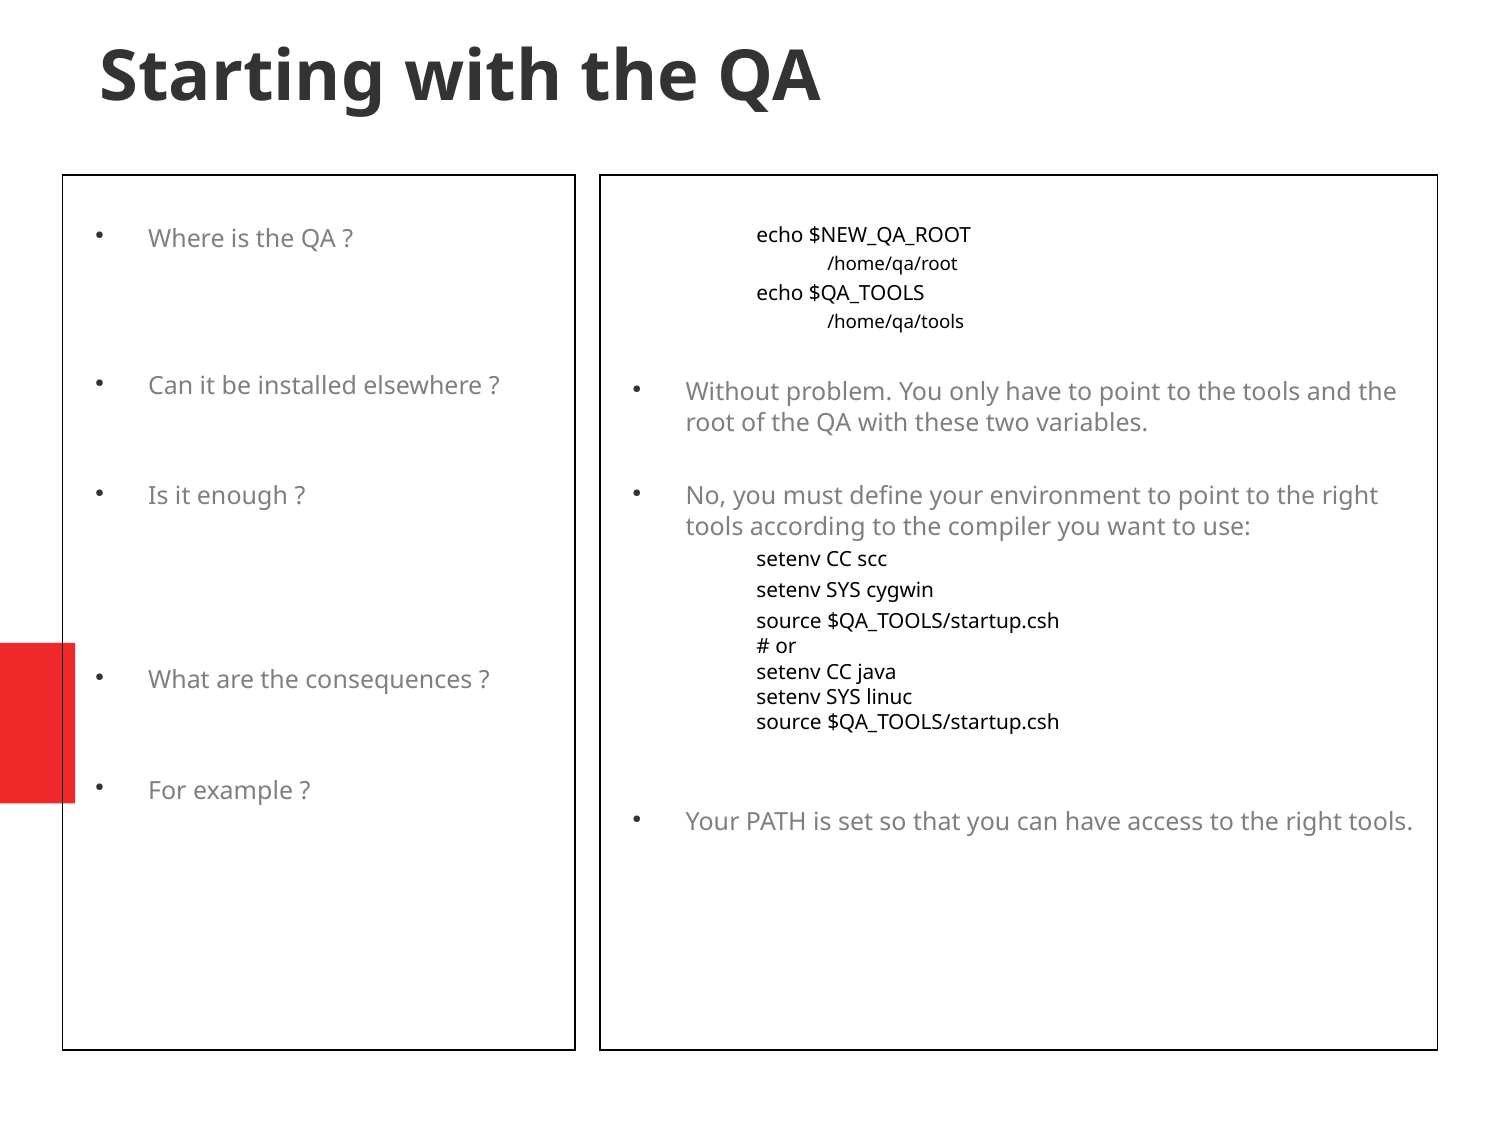

# Starting with the QA
Where is the QA ?
Can it be installed elsewhere ?
Is it enough ?
What are the consequences ?
For example ?
echo $NEW_QA_ROOT
/home/qa/root
echo $QA_TOOLS
/home/qa/tools
Without problem. You only have to point to the tools and the root of the QA with these two variables.
No, you must define your environment to point to the right tools according to the compiler you want to use:
setenv CC scc
setenv SYS cygwin
source $QA_TOOLS/startup.csh
# or
setenv CC java
setenv SYS linuc
source $QA_TOOLS/startup.csh
Your PATH is set so that you can have access to the right tools.